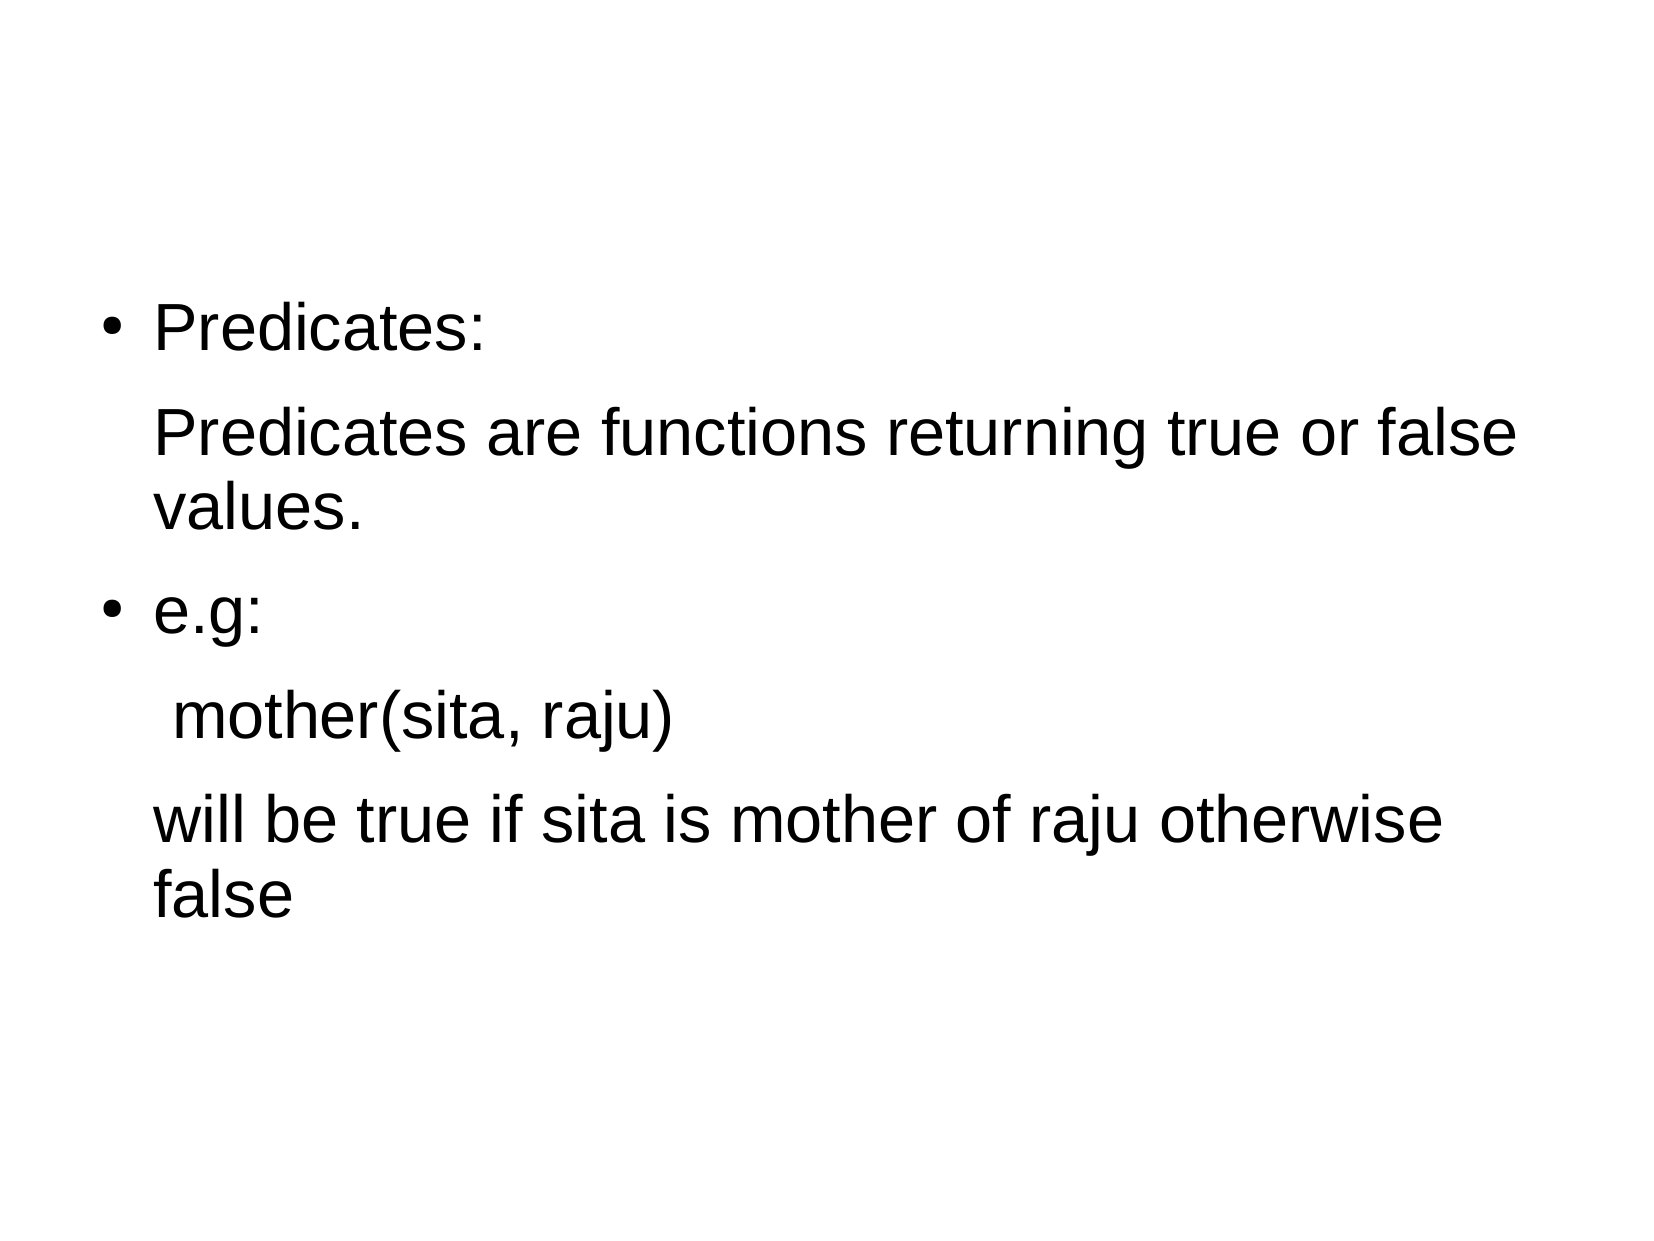

#
Predicates:
Predicates are functions returning true or false values.
e.g:
 mother(sita, raju)
will be true if sita is mother of raju otherwise false